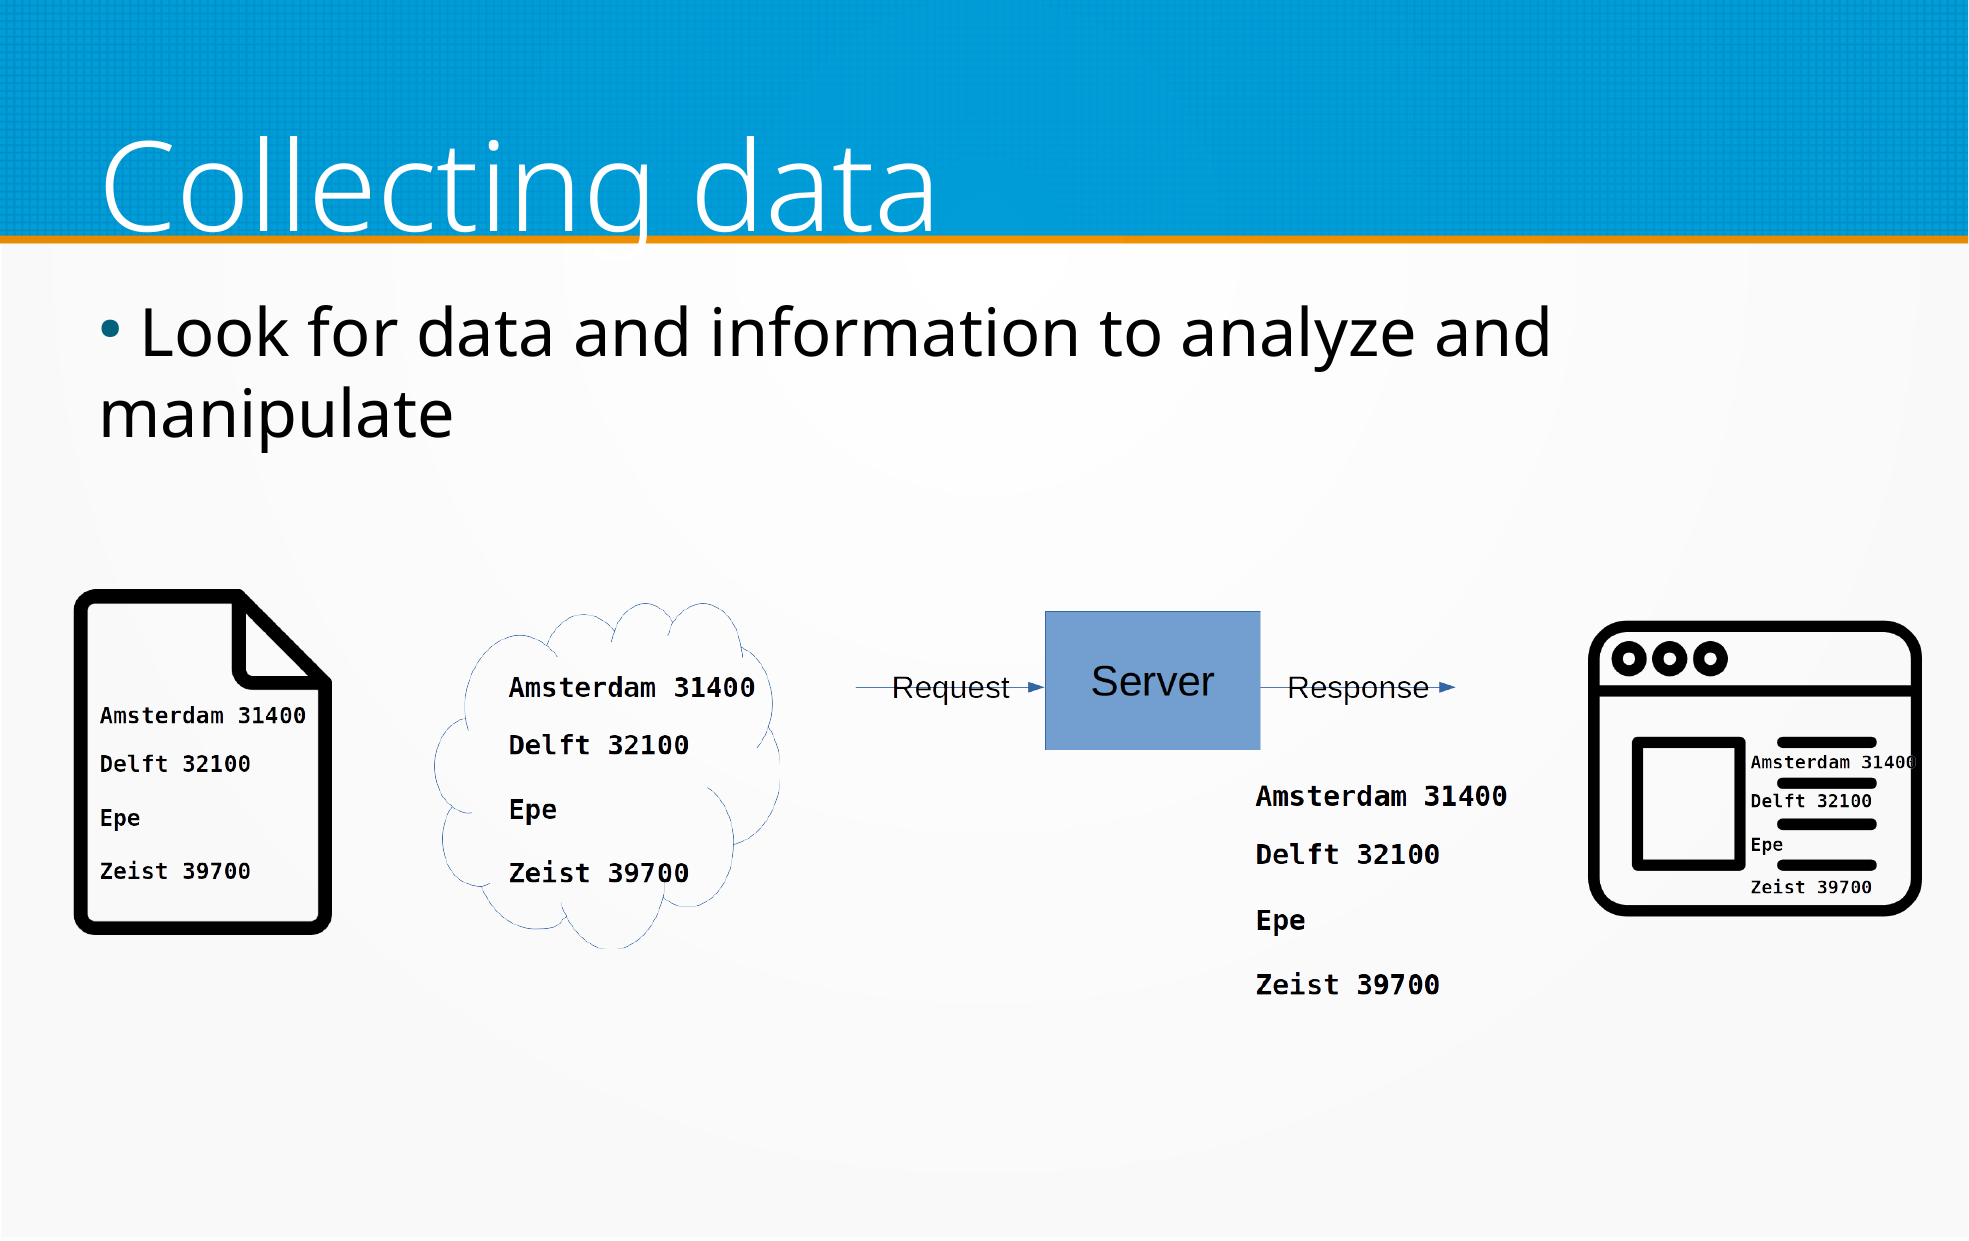

# Collecting data
 Look for data and information to analyze and manipulate